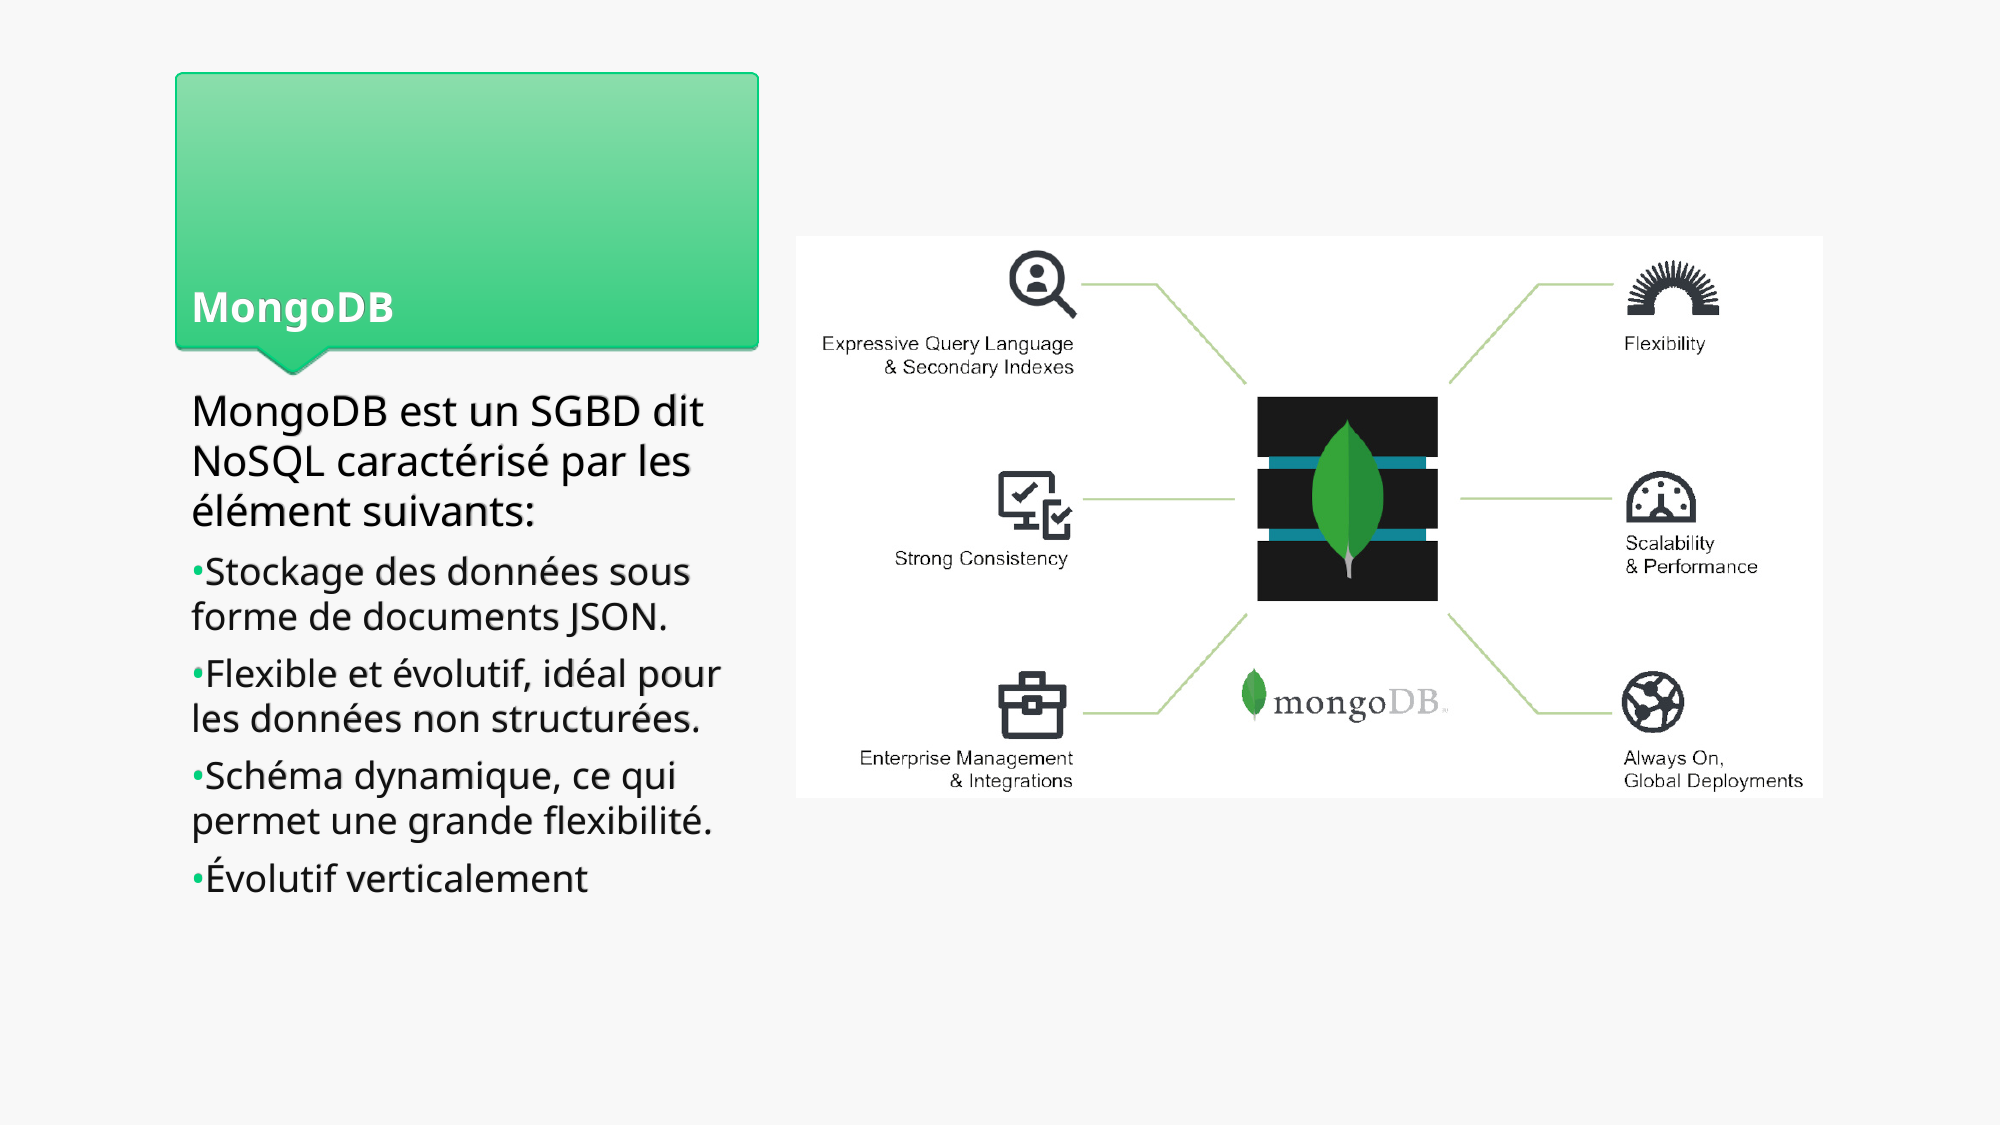

# MongoDB
MongoDB est un SGBD dit NoSQL caractérisé par les élément suivants:
Stockage des données sous forme de documents JSON.
Flexible et évolutif, idéal pour les données non structurées.
Schéma dynamique, ce qui permet une grande flexibilité.
Évolutif verticalement